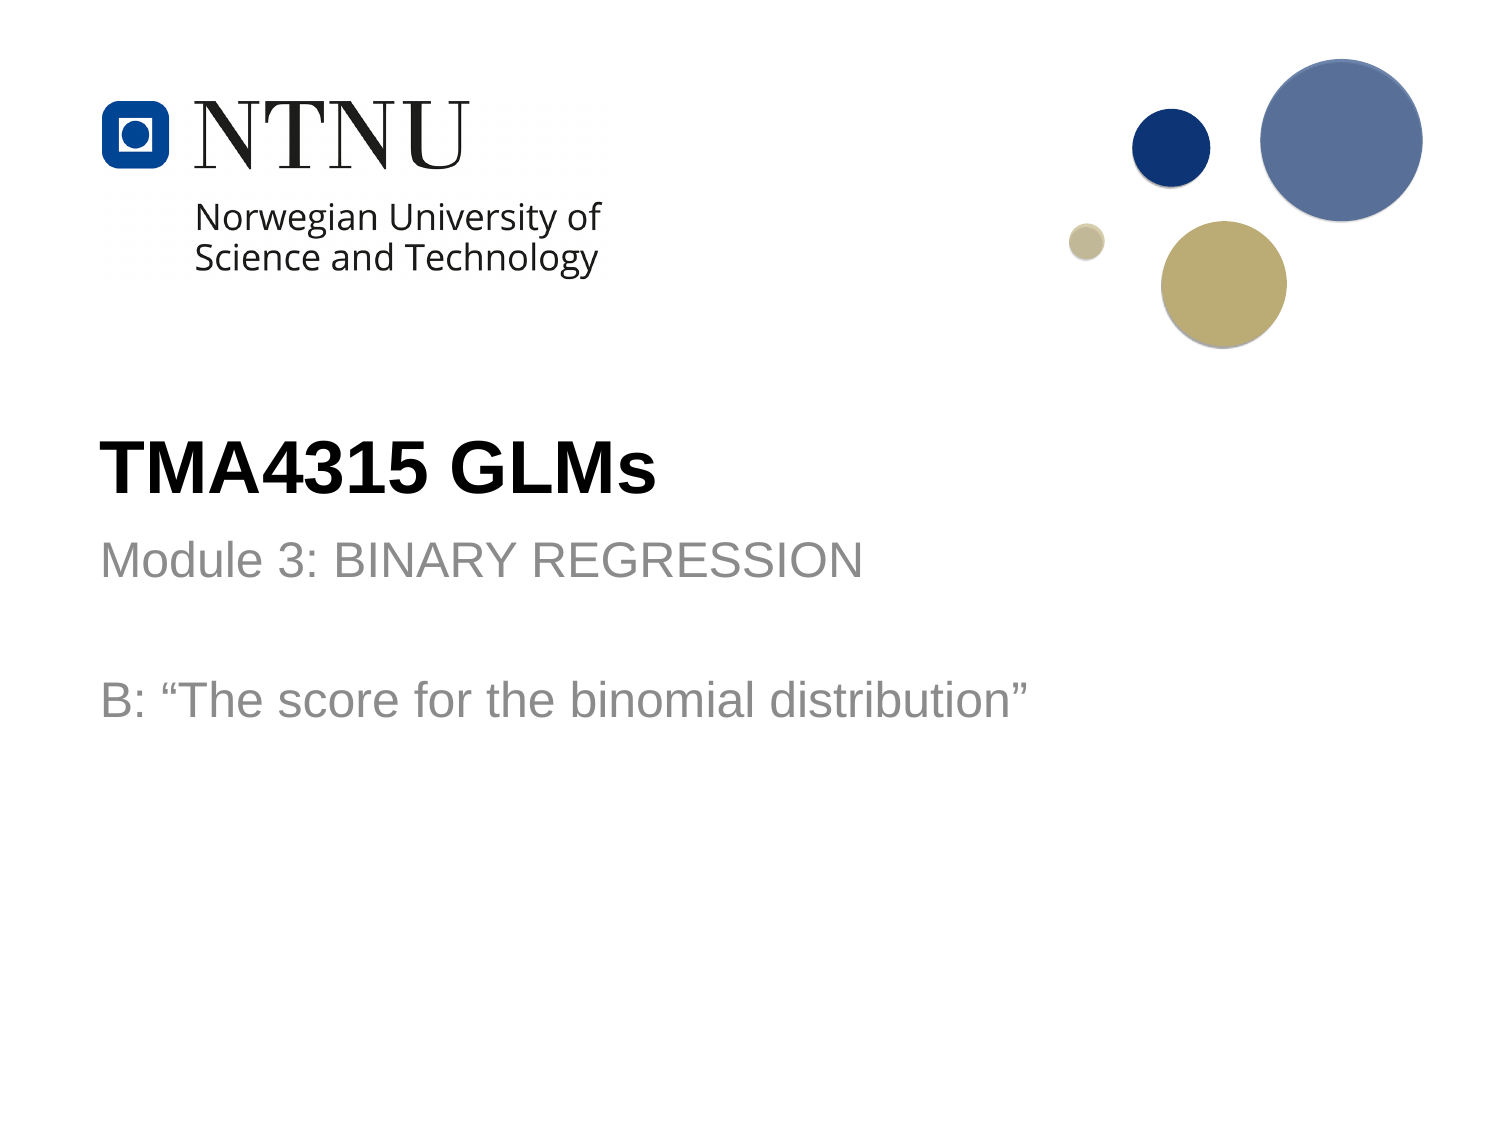

# TMA4315 GLMs
Module 3: BINARY REGRESSION
B: “The score for the binomial distribution”